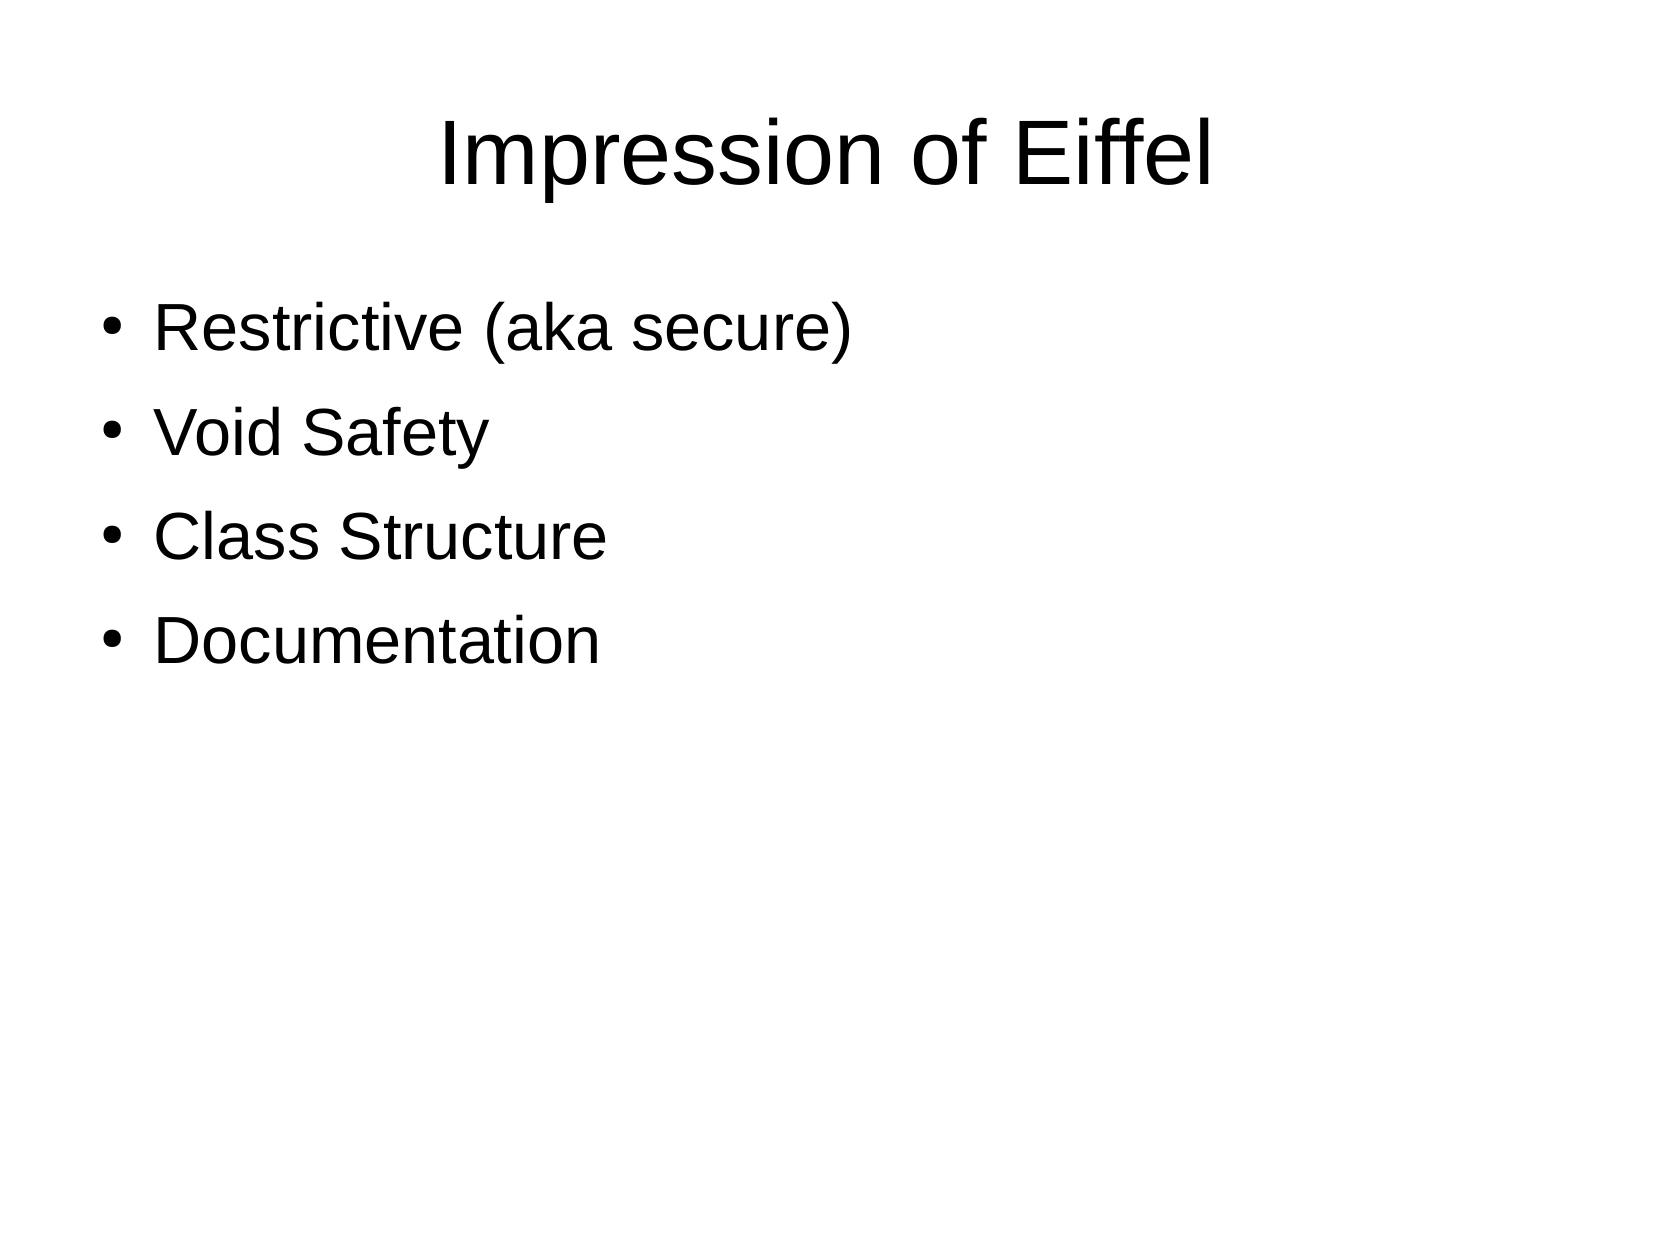

# Impression of Eiffel
Restrictive (aka secure)
Void Safety
Class Structure
Documentation